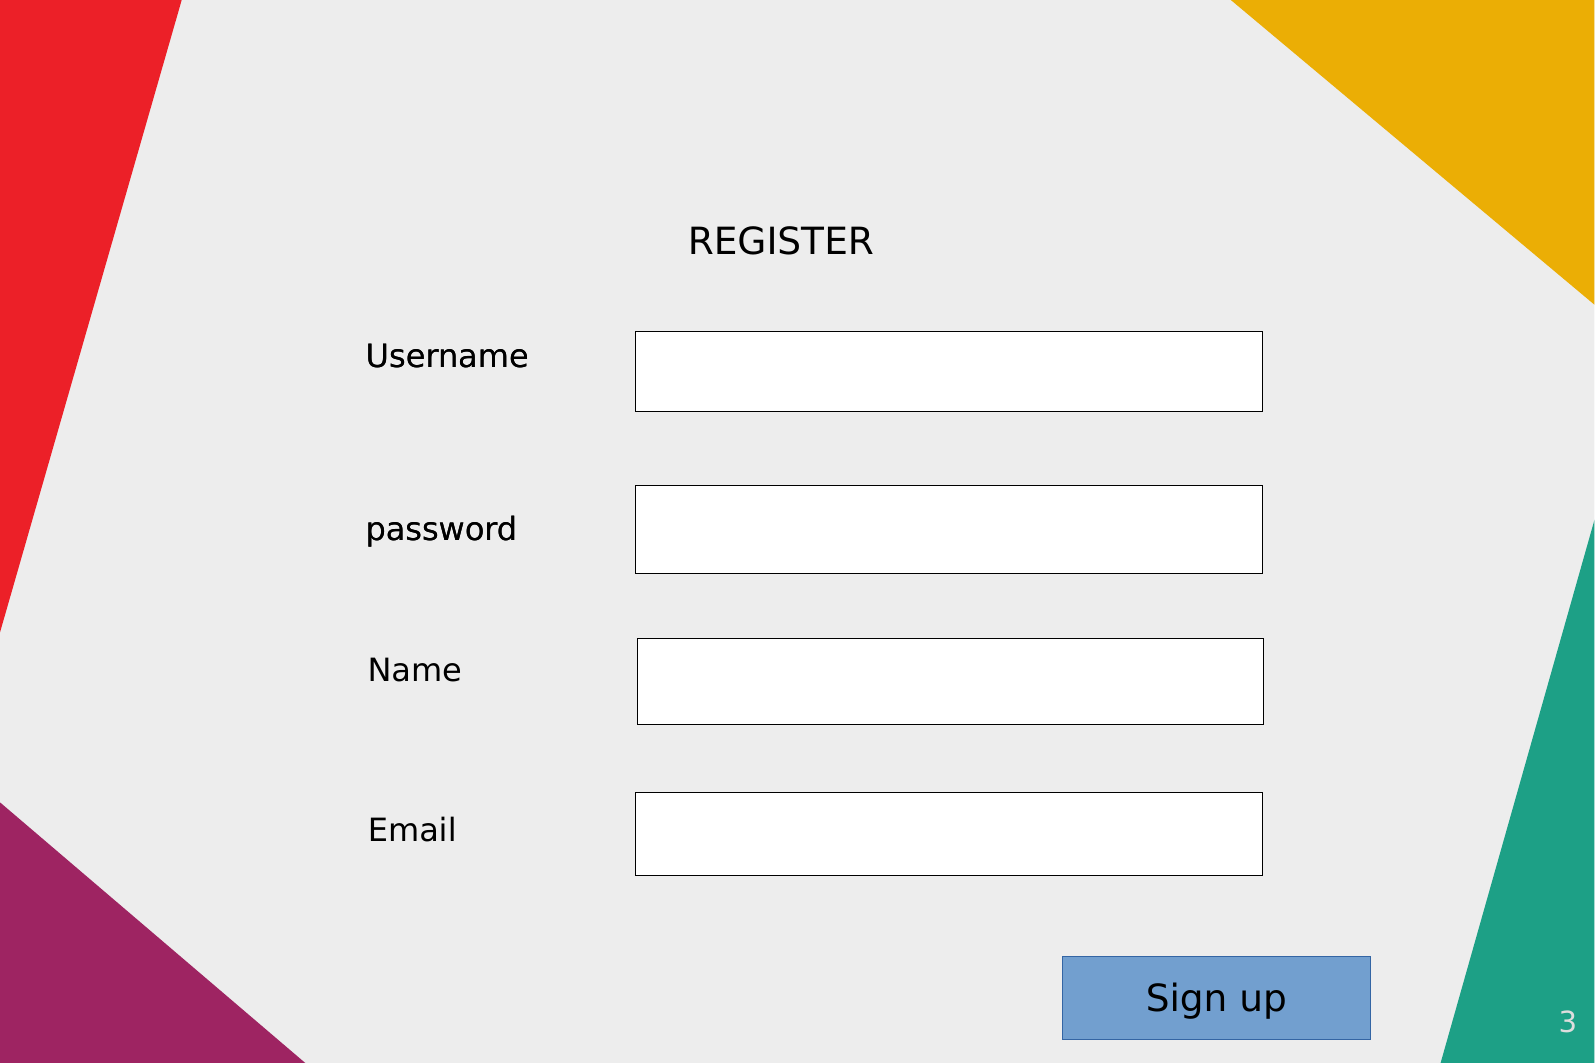

REGISTER
Username
Username
password
password
Name
Email
Sign up
3